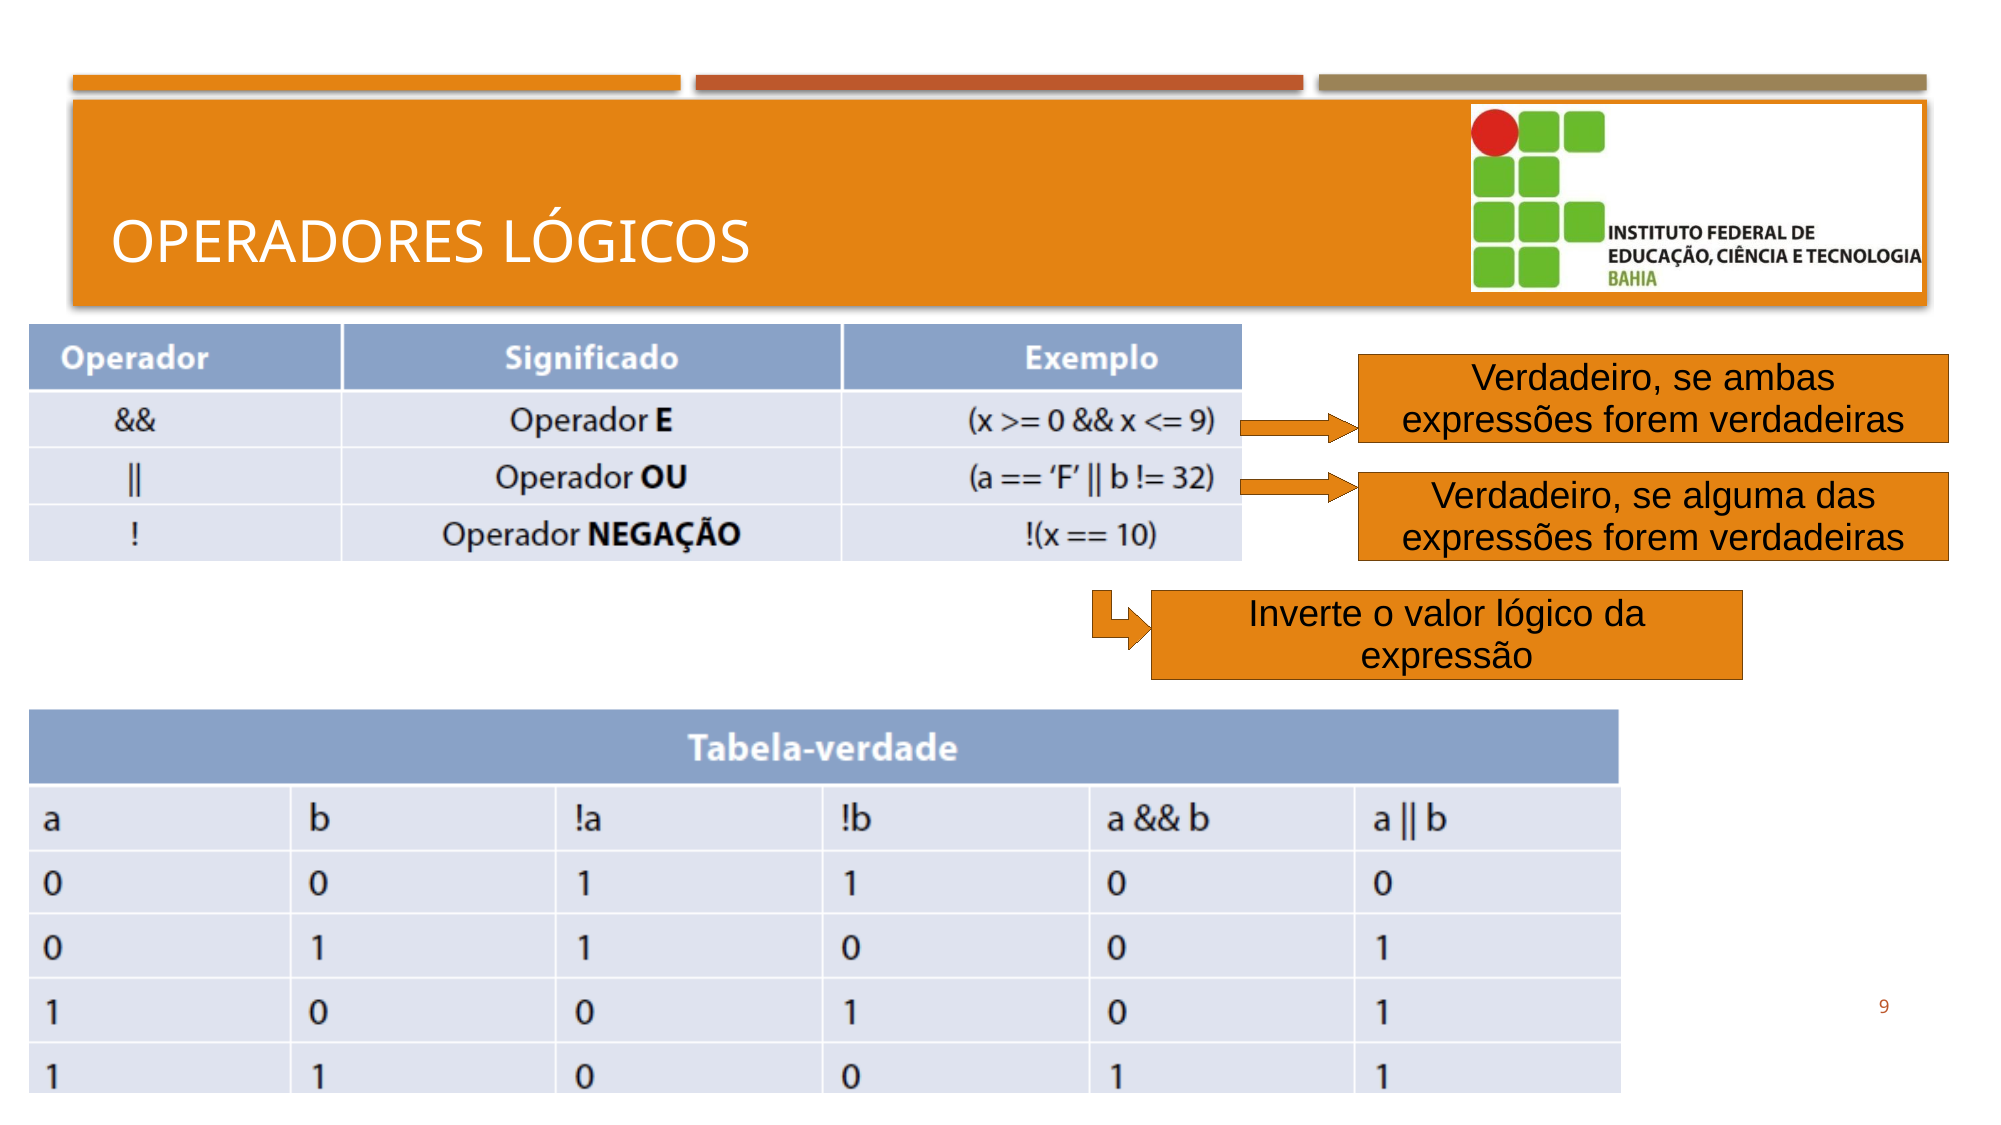

# Operadores Lógicos
Verdadeiro, se ambas expressões forem verdadeiras
Verdadeiro, se alguma das expressões forem verdadeiras
Inverte o valor lógico da expressão
Prof: José Couto Júnior
9